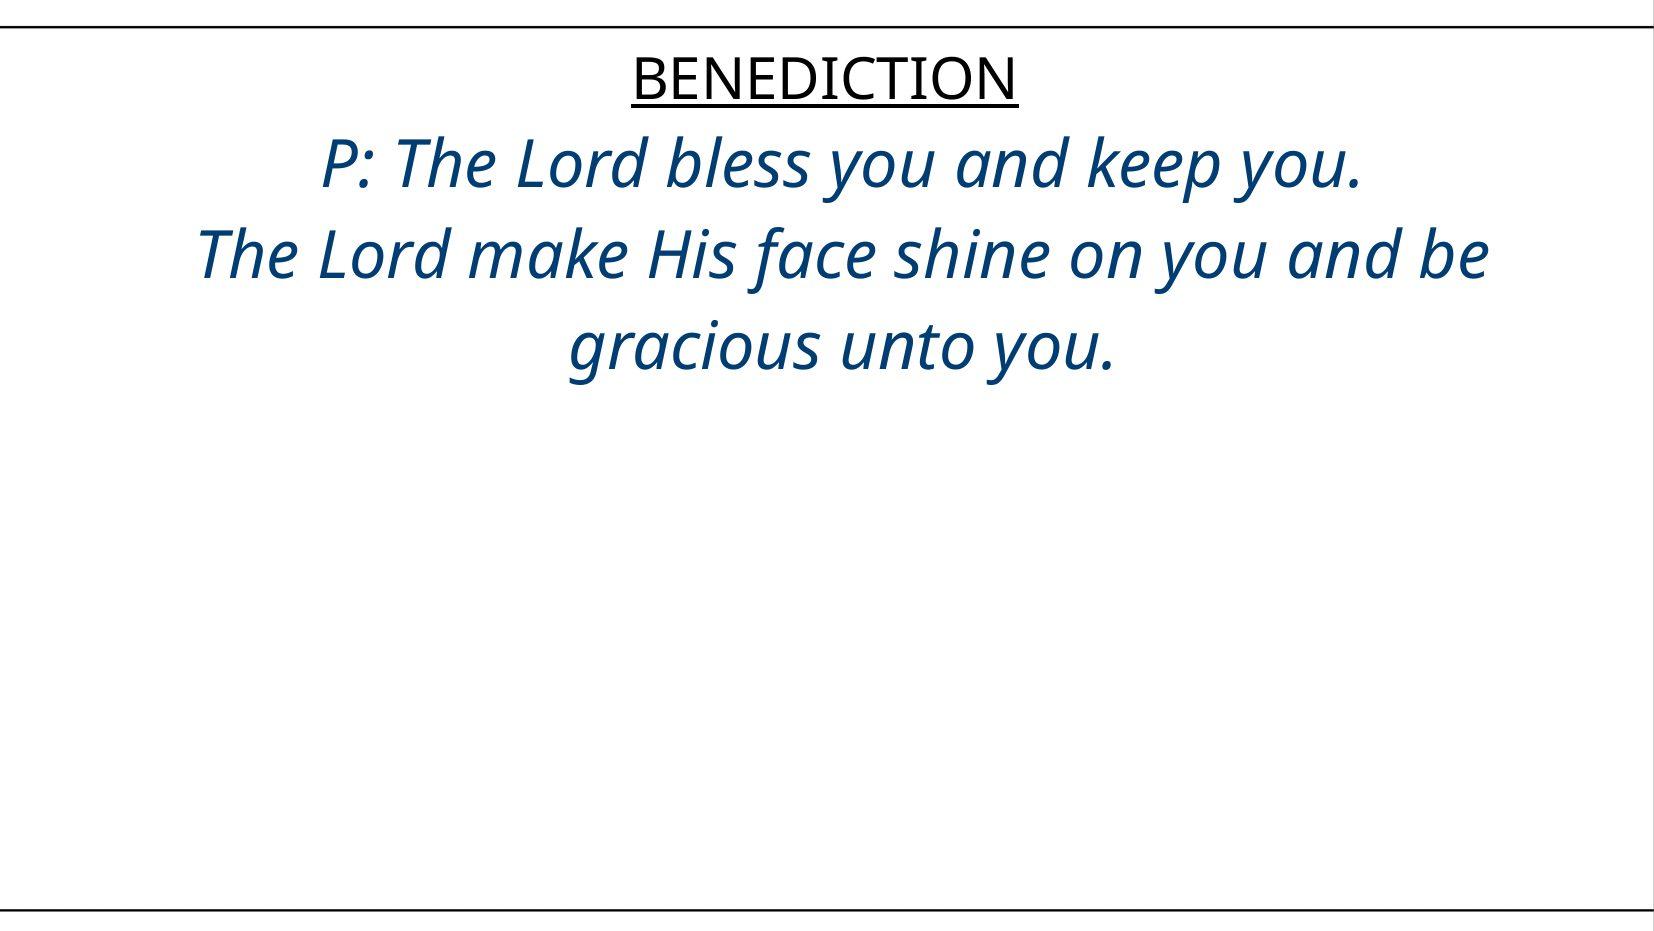

BENEDICTION
P: The Lord bless you and keep you.
The Lord make His face shine on you and be gracious unto you.